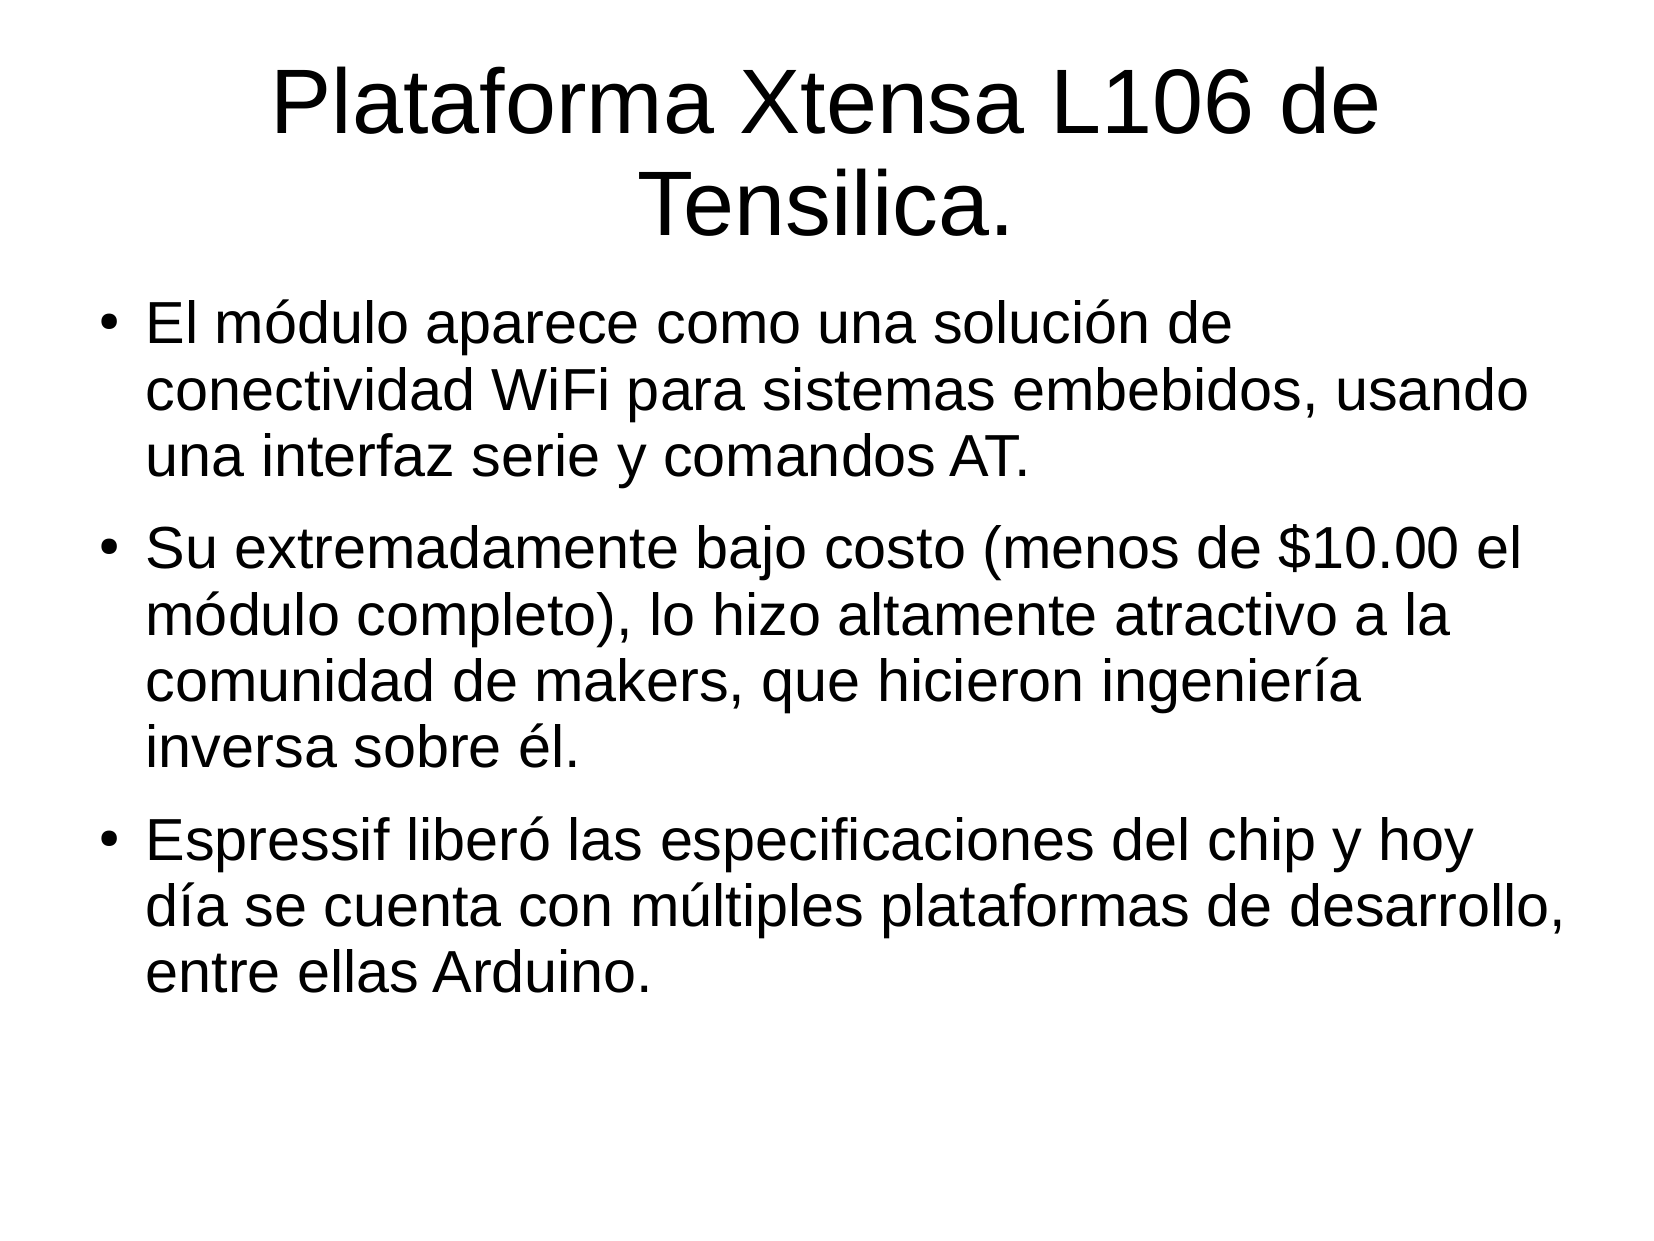

# Plataforma Xtensa L106 de Tensilica.
El módulo aparece como una solución de conectividad WiFi para sistemas embebidos, usando una interfaz serie y comandos AT.
Su extremadamente bajo costo (menos de $10.00 el módulo completo), lo hizo altamente atractivo a la comunidad de makers, que hicieron ingeniería inversa sobre él.
Espressif liberó las especificaciones del chip y hoy día se cuenta con múltiples plataformas de desarrollo, entre ellas Arduino.